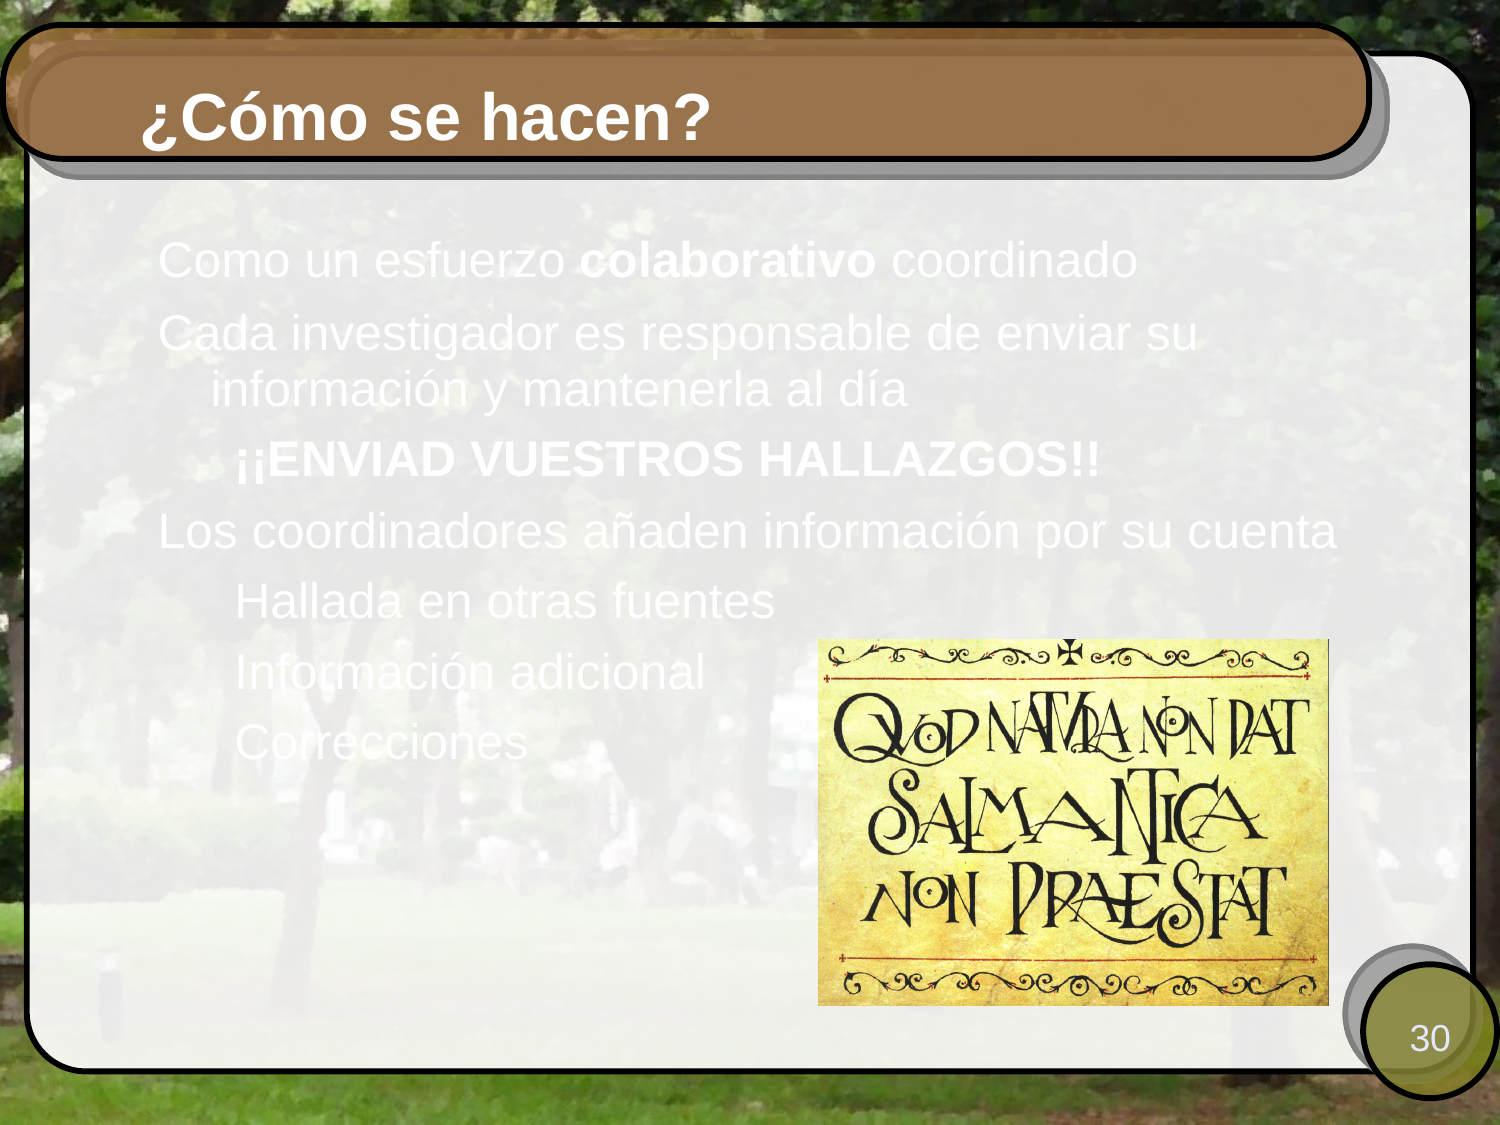

# ¿Cómo se hacen?
Como un esfuerzo colaborativo coordinado
Cada investigador es responsable de enviar su información y mantenerla al día
¡¡ENVIAD VUESTROS HALLAZGOS!!
Los coordinadores añaden información por su cuenta
Hallada en otras fuentes
Información adicional
Correcciones
30